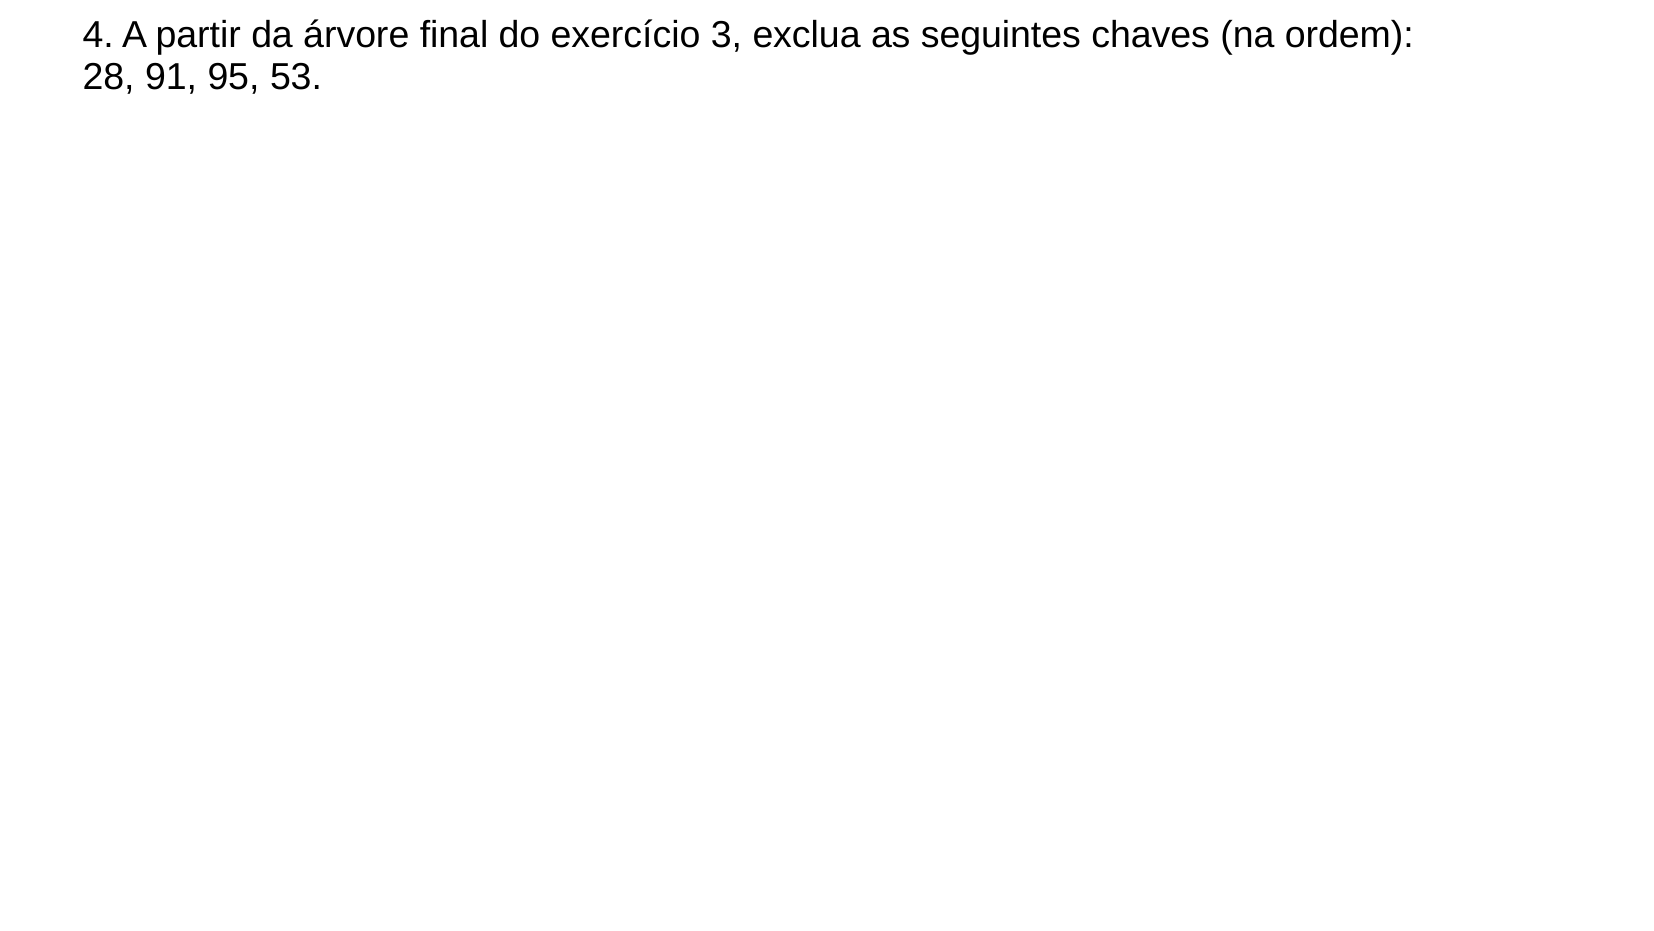

# 4. A partir da árvore final do exercício 3, exclua as seguintes chaves (na ordem): 28, 91, 95, 53.